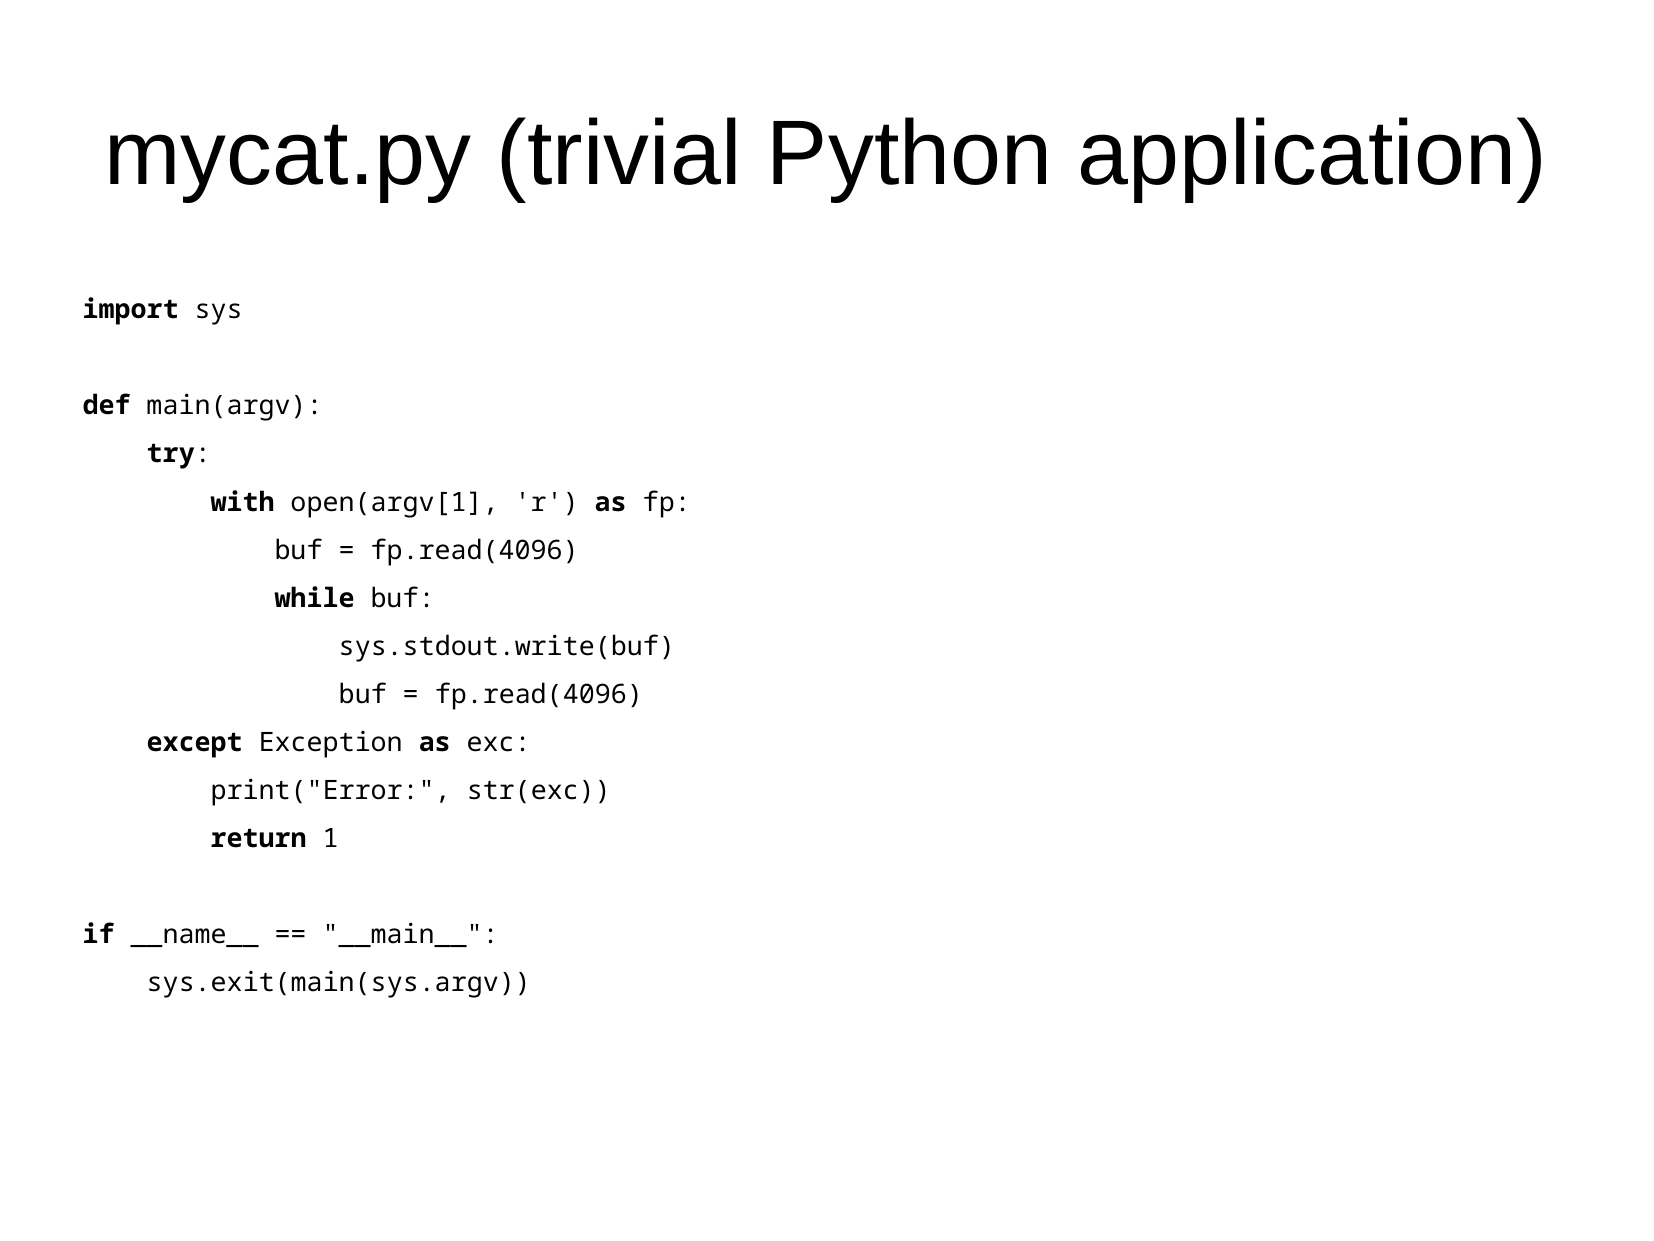

# mycat.py (trivial Python application)
import sys
def main(argv):
 try:
 with open(argv[1], 'r') as fp:
 buf = fp.read(4096)
 while buf:
 sys.stdout.write(buf)
 buf = fp.read(4096)
 except Exception as exc:
 print("Error:", str(exc))
 return 1
if __name__ == "__main__":
 sys.exit(main(sys.argv))